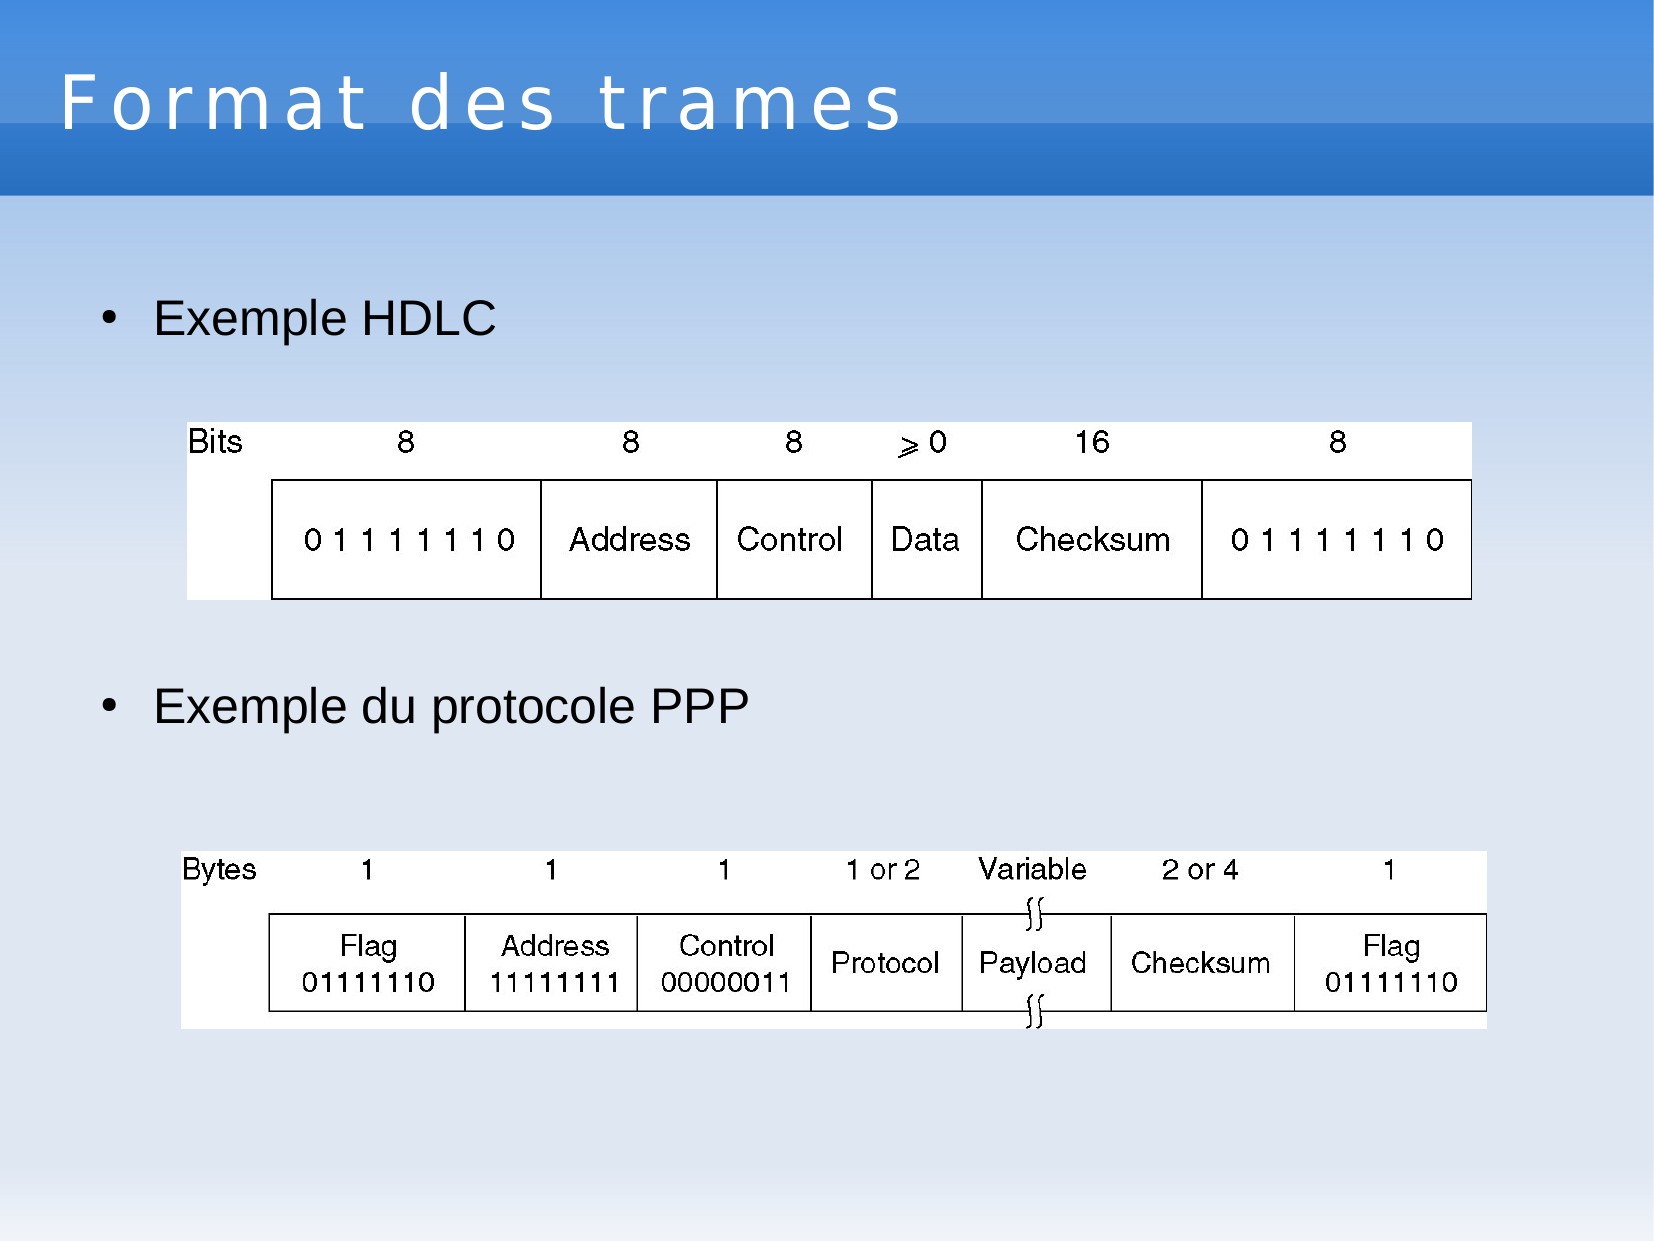

# Format des trames
Exemple HDLC
Exemple du protocole PPP